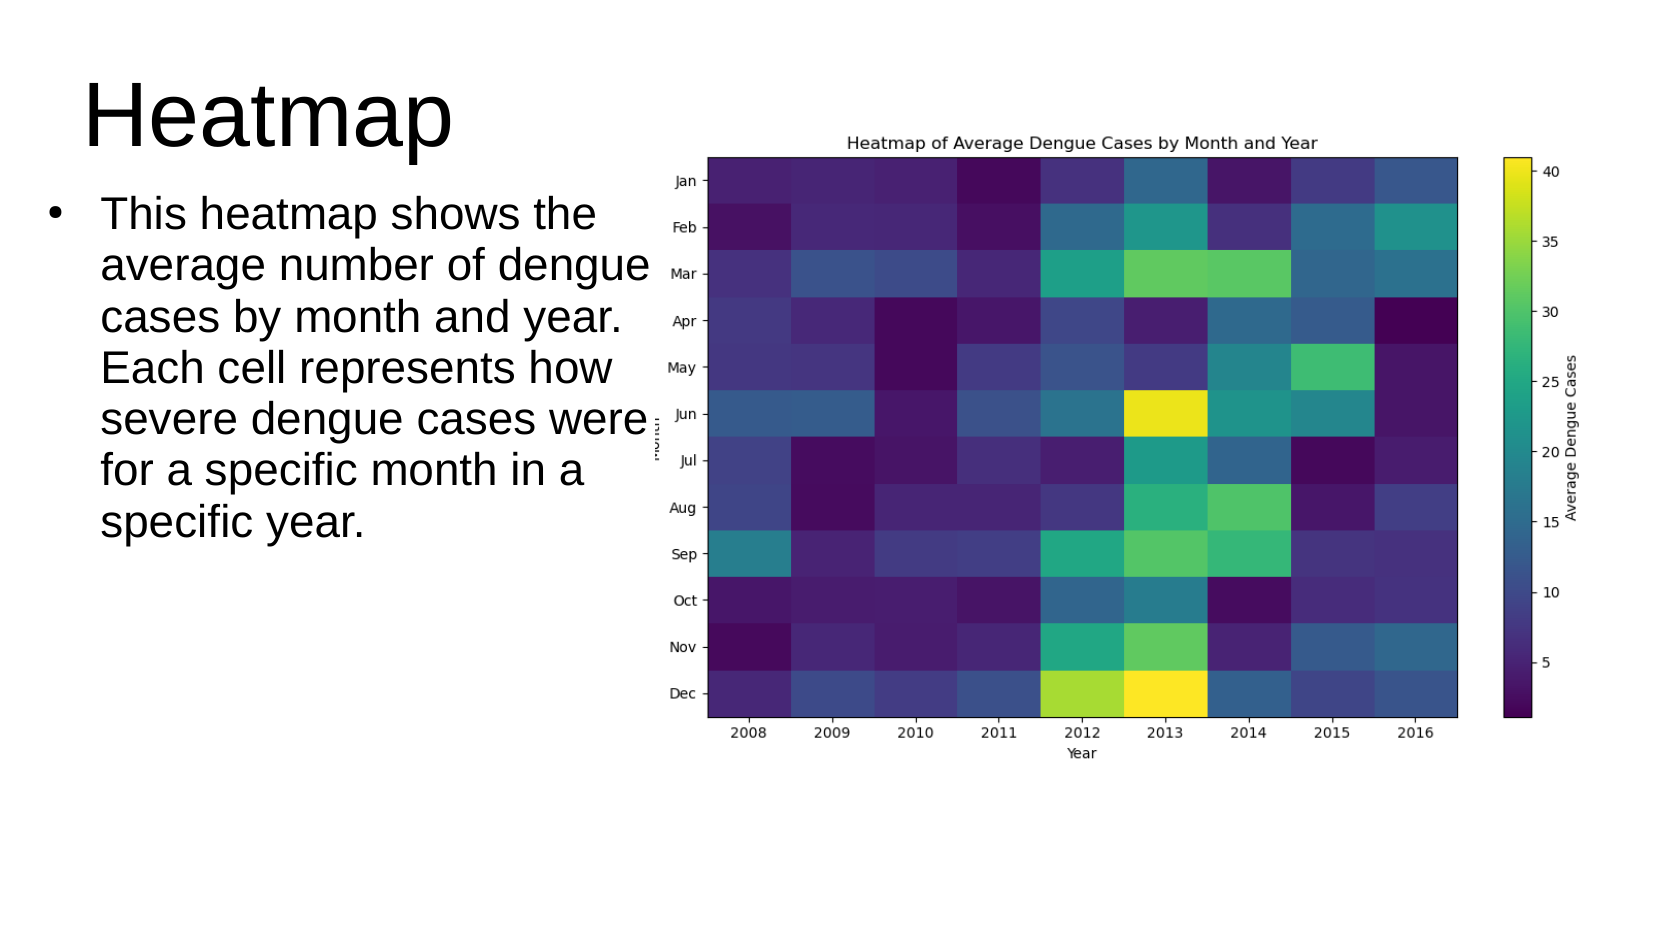

# Heatmap
This heatmap shows the average number of dengue cases by month and year. Each cell represents how severe dengue cases were for a specific month in a specific year.